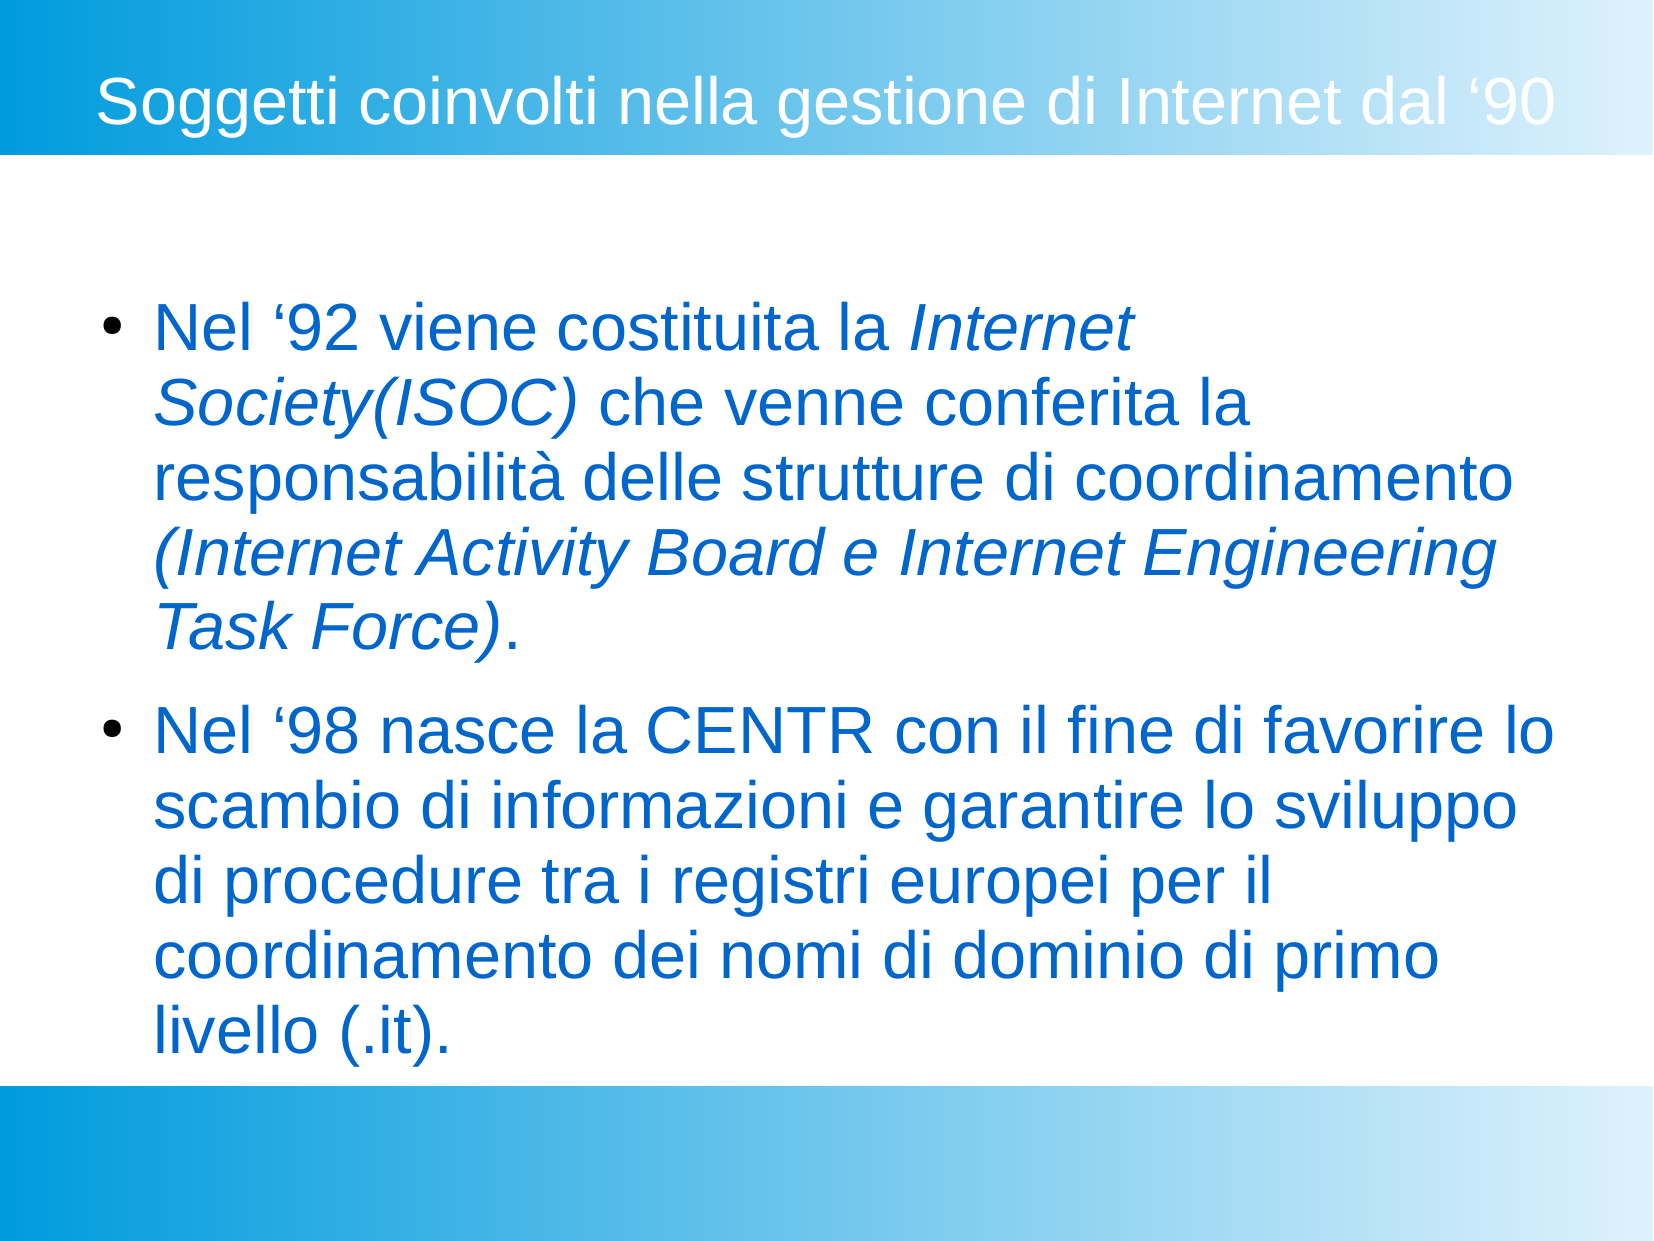

# Soggetti coinvolti nella gestione di Internet dal ‘90
Nel ‘92 viene costituita la Internet Society(ISOC) che venne conferita la responsabilità delle strutture di coordinamento (Internet Activity Board e Internet Engineering Task Force).
Nel ‘98 nasce la CENTR con il fine di favorire lo scambio di informazioni e garantire lo sviluppo di procedure tra i registri europei per il coordinamento dei nomi di dominio di primo livello (.it).